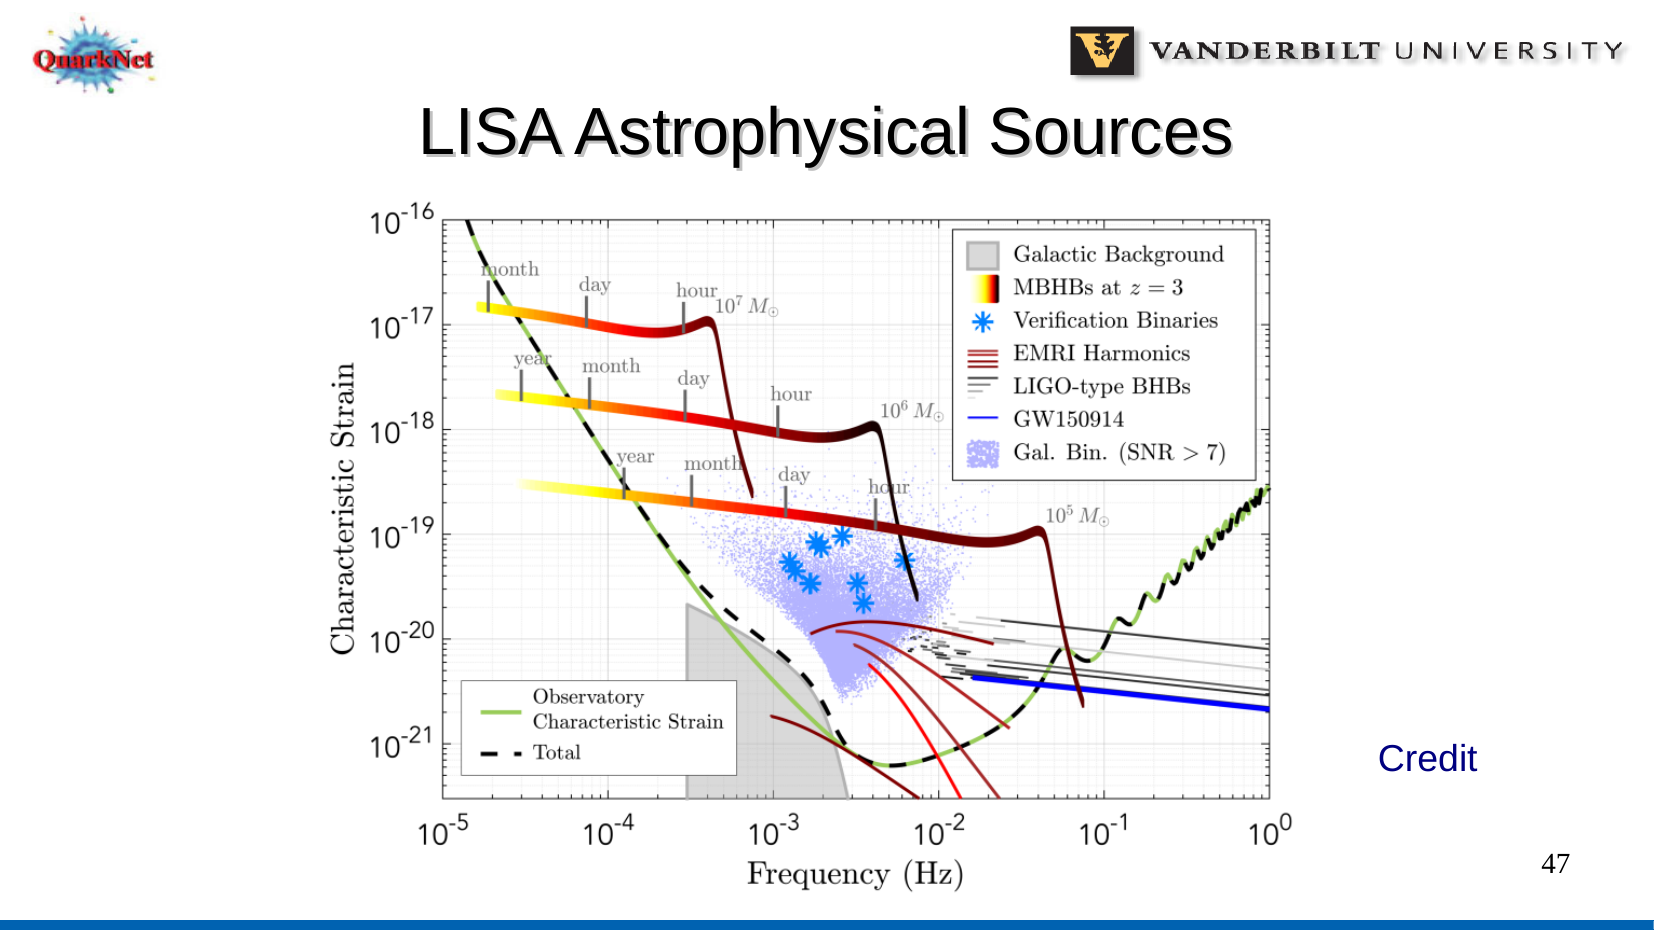

# LISA Astrophysical Sources
Credit
Gabella GravWaves
47